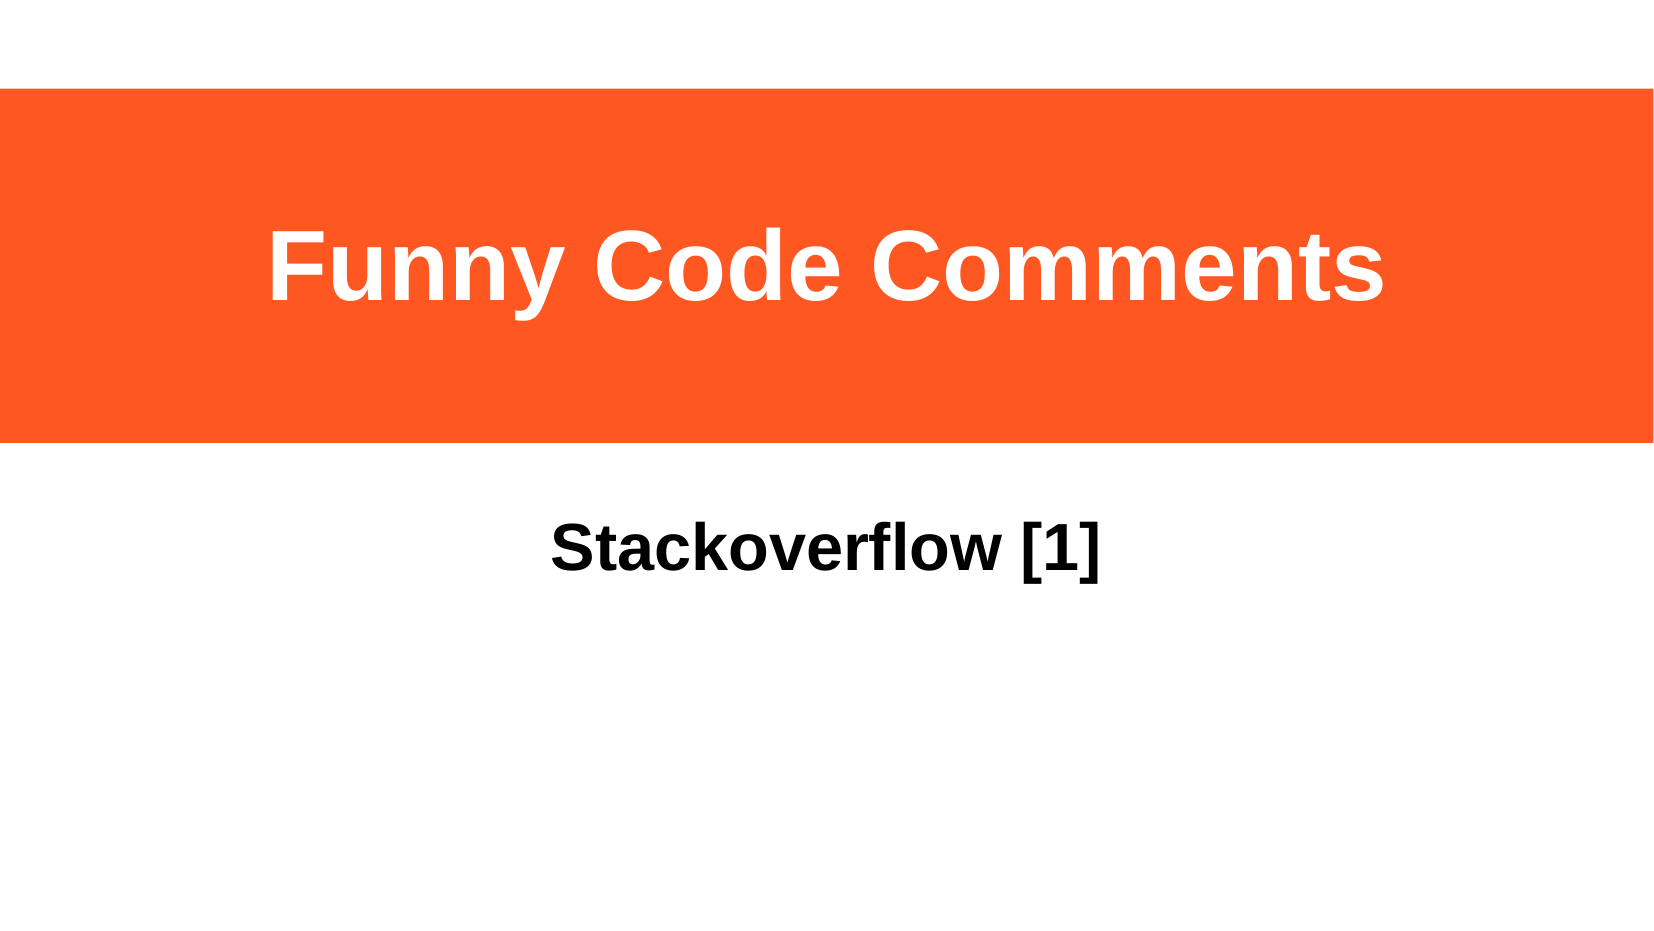

# Funny Code Comments
Stackoverflow [1]
[1] http://stackoverflow.com/questions/184618/what-is-the-best-comment-in-source-code-you-have-ever-encountered